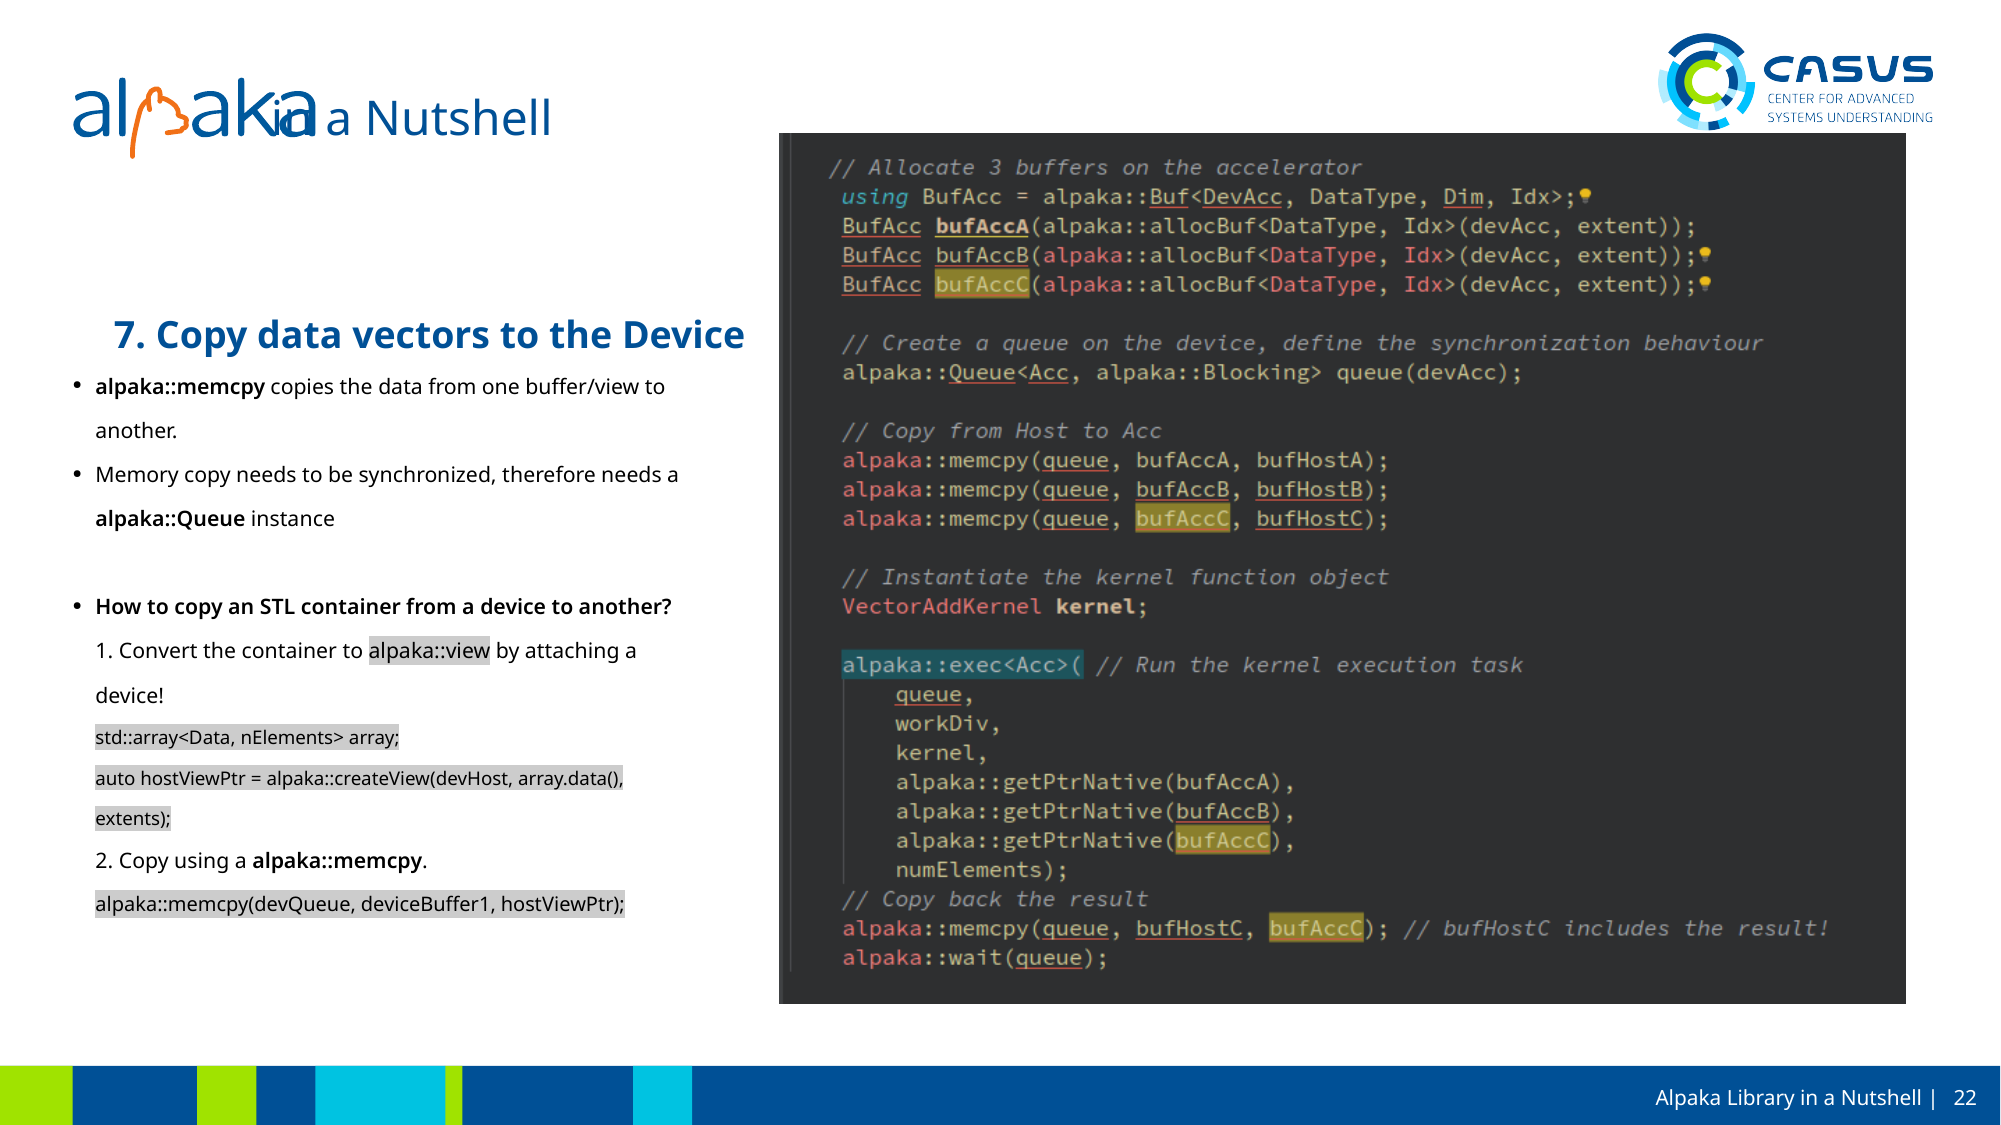

#
 in a Nutshell
7. Copy data vectors to the Device
alpaka::memcpy copies the data from one buffer/view to
another.
Memory copy needs to be synchronized, therefore needs a
alpaka::Queue instance
How to copy an STL container from a device to another?
1. Convert the container to alpaka::view by attaching a
device!
std::array<Data, nElements> array;
auto hostViewPtr = alpaka::createView(devHost, array.data(),
extents);
2. Copy using a alpaka::memcpy.
alpaka::memcpy(devQueue, deviceBuffer1, hostViewPtr);
Alpaka Library in a Nutshell
22